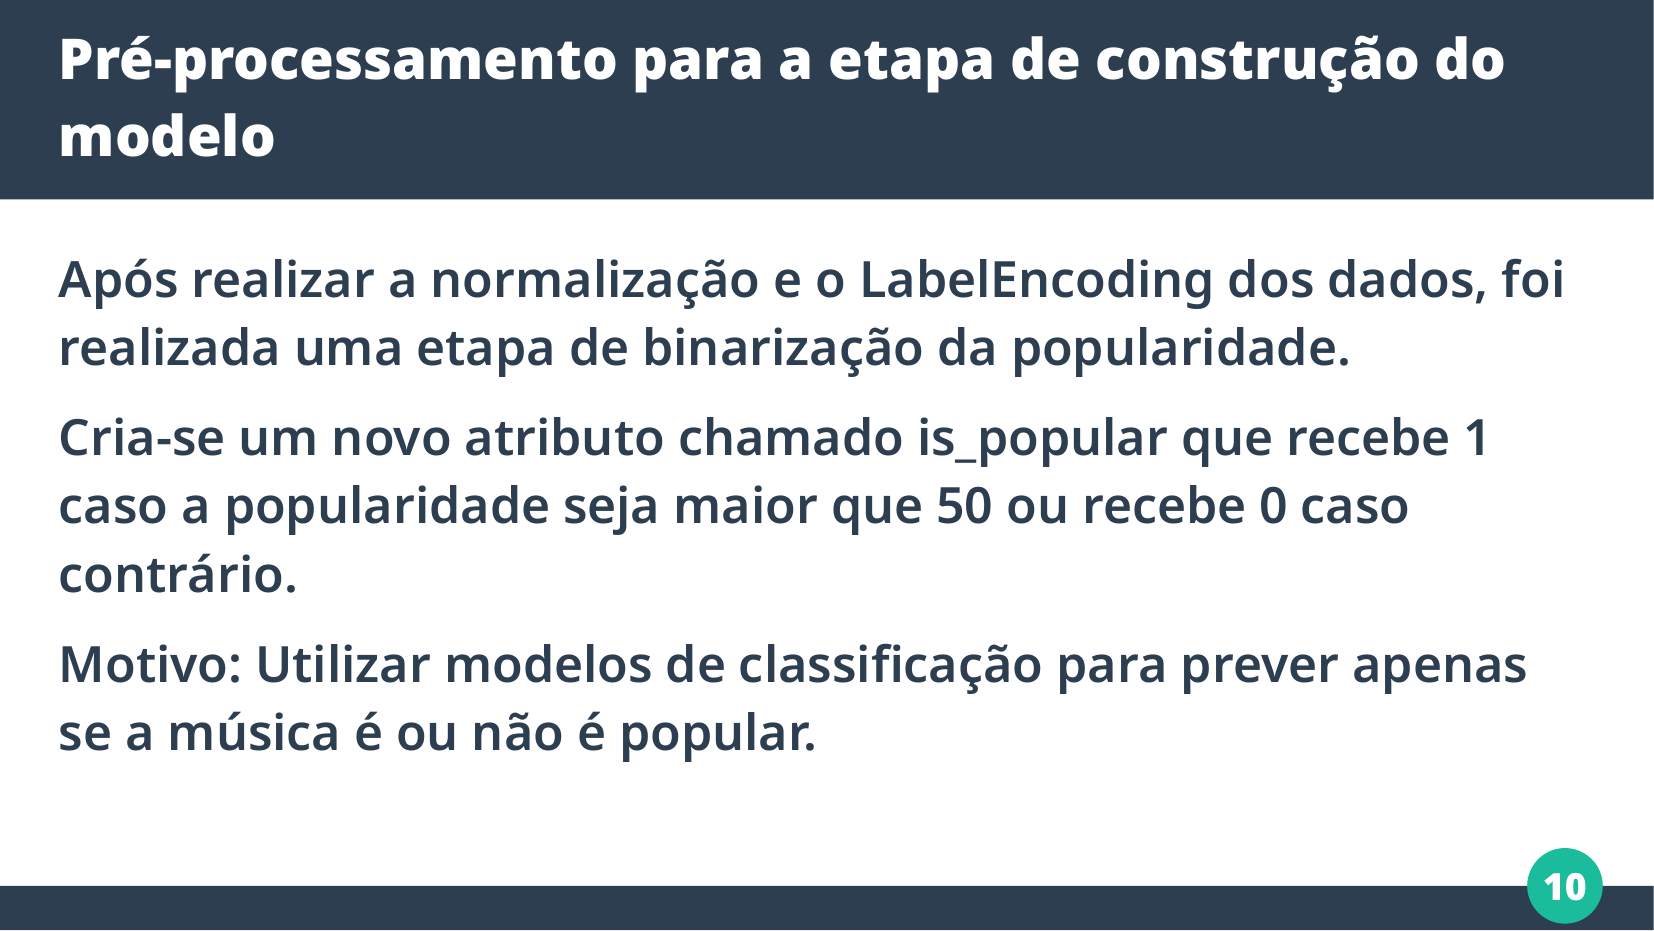

# Pré-processamento para a etapa de construção do modelo
Após realizar a normalização e o LabelEncoding dos dados, foi realizada uma etapa de binarização da popularidade.
Cria-se um novo atributo chamado is_popular que recebe 1 caso a popularidade seja maior que 50 ou recebe 0 caso contrário.
Motivo: Utilizar modelos de classificação para prever apenas se a música é ou não é popular.